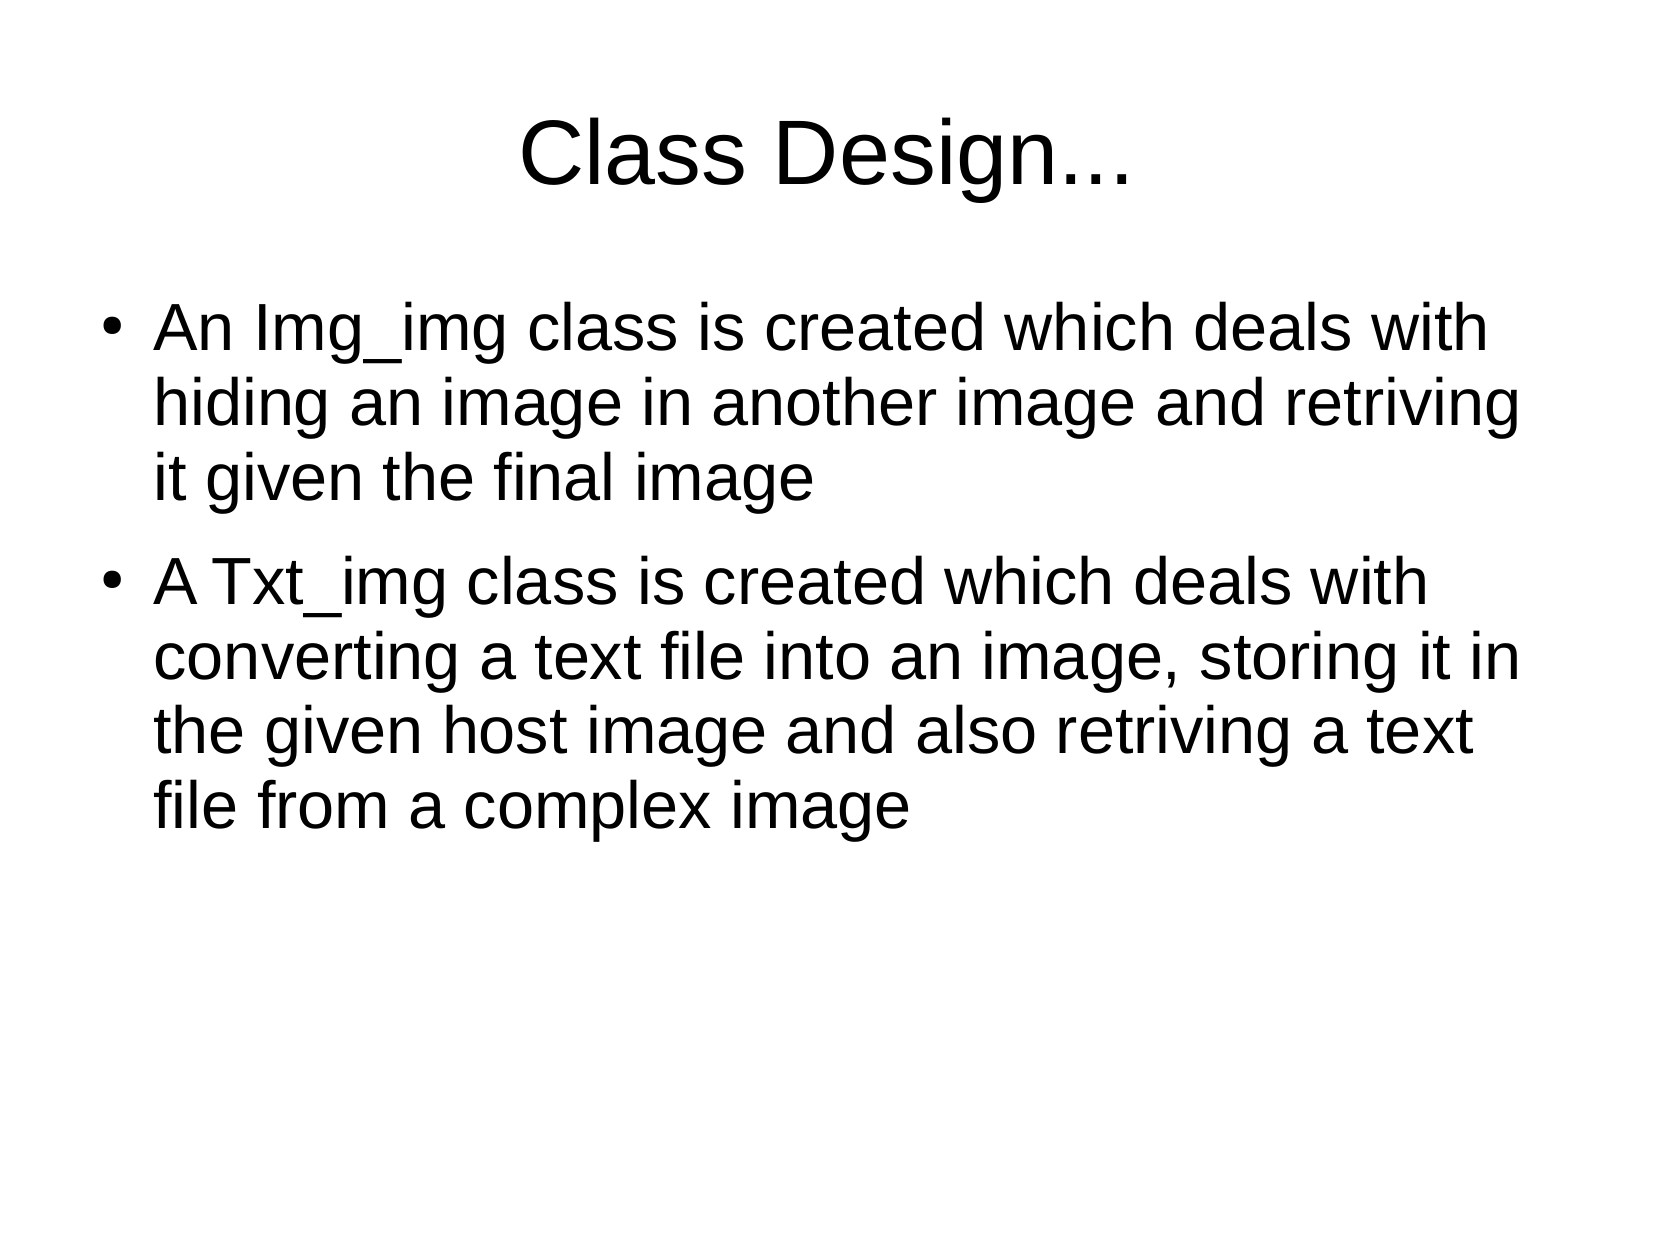

# Class Design...
An Img_img class is created which deals with hiding an image in another image and retriving it given the final image
A Txt_img class is created which deals with converting a text file into an image, storing it in the given host image and also retriving a text file from a complex image